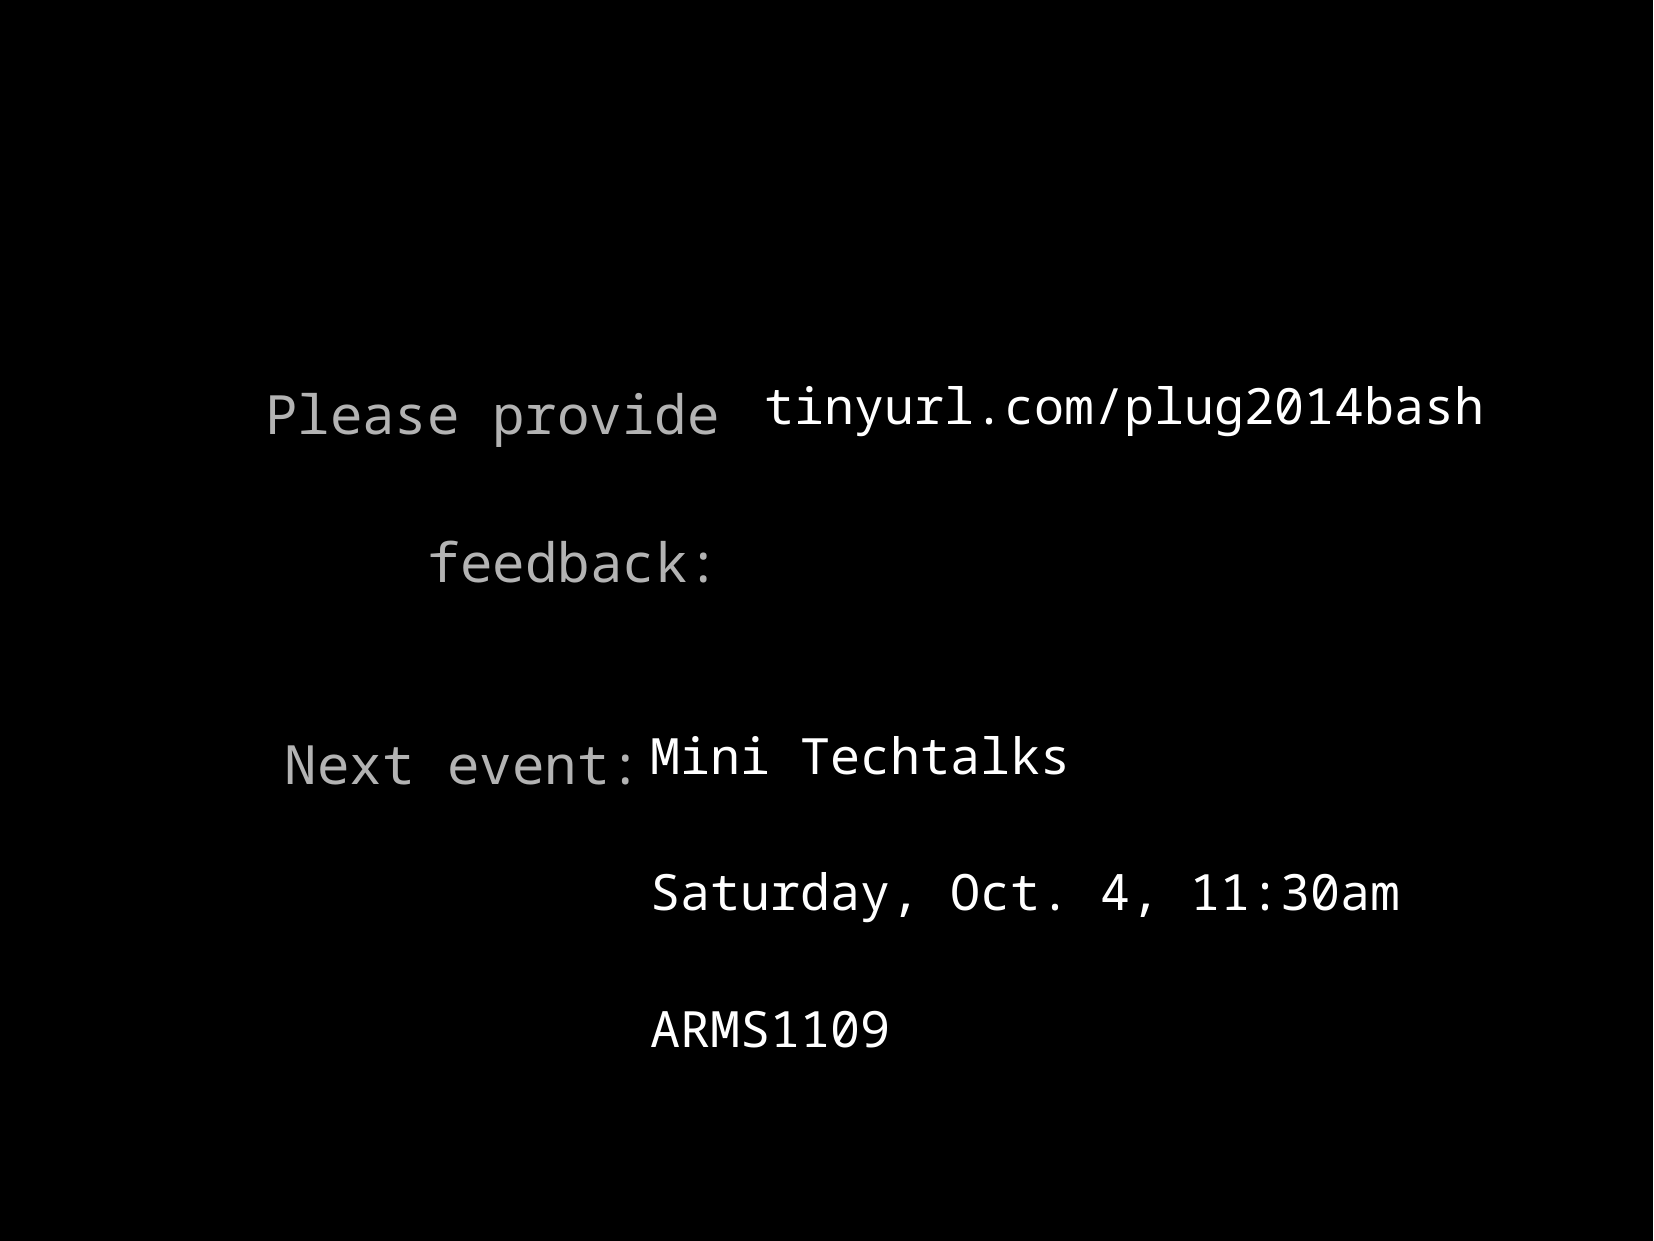

Please provide feedback:
tinyurl.com/plug2014bash
Next event:
Mini Techtalks
Saturday, Oct. 4, 11:30am ARMS1109